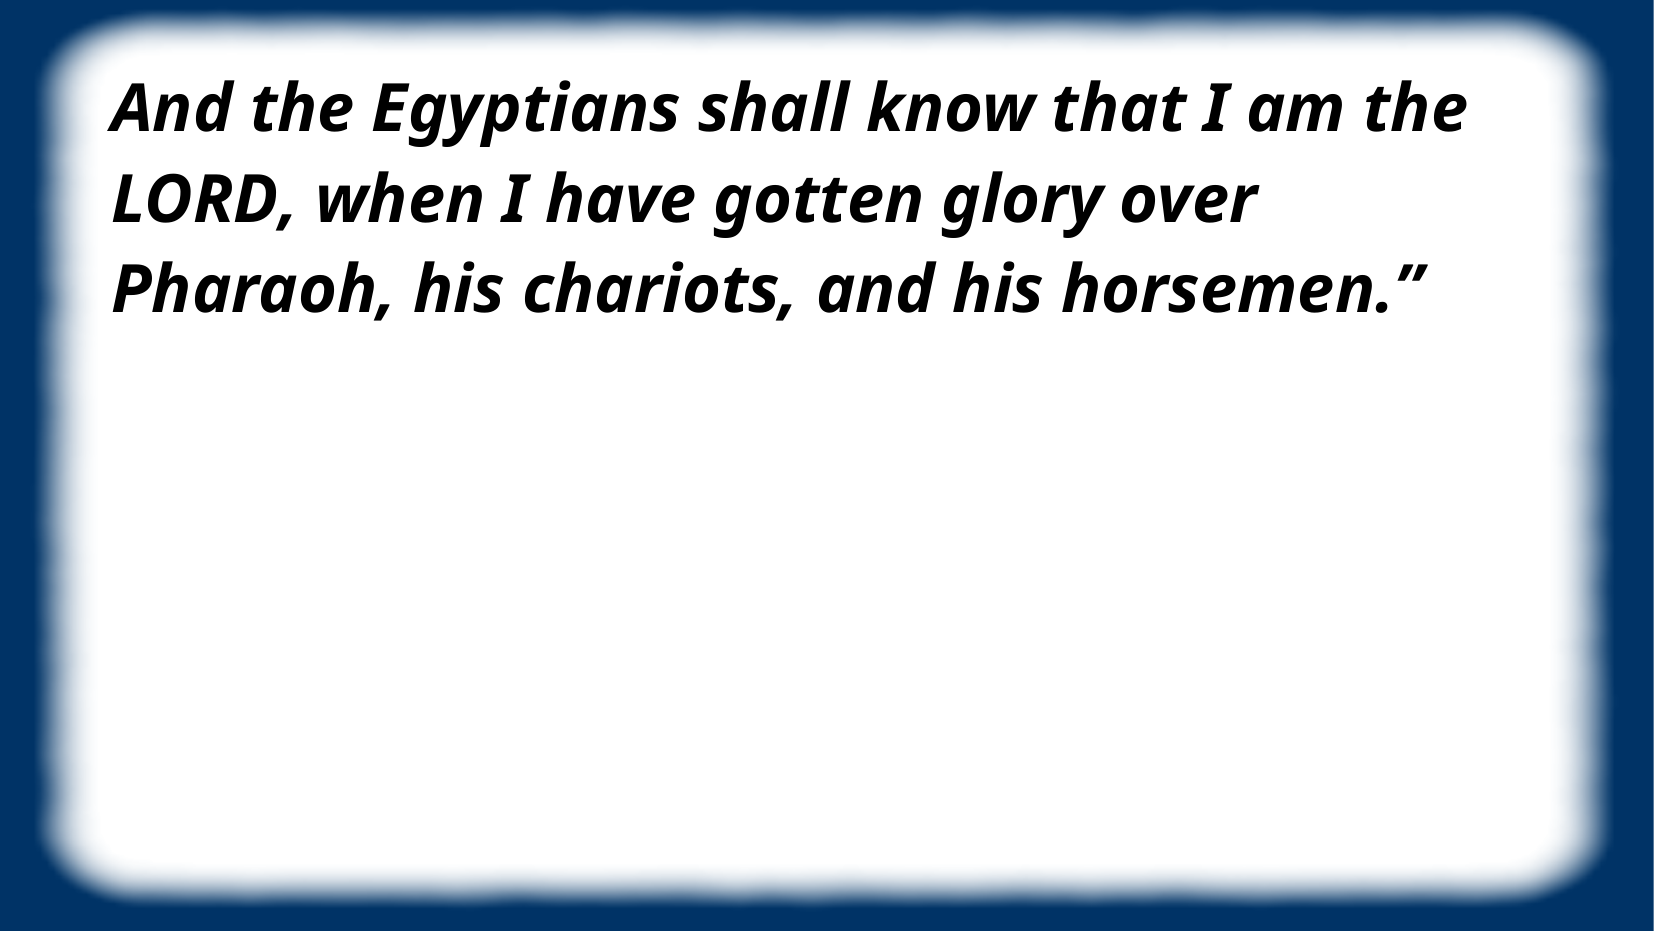

And the Egyptians shall know that I am the Lord, when I have gotten glory over Pharaoh, his chariots, and his horsemen.”